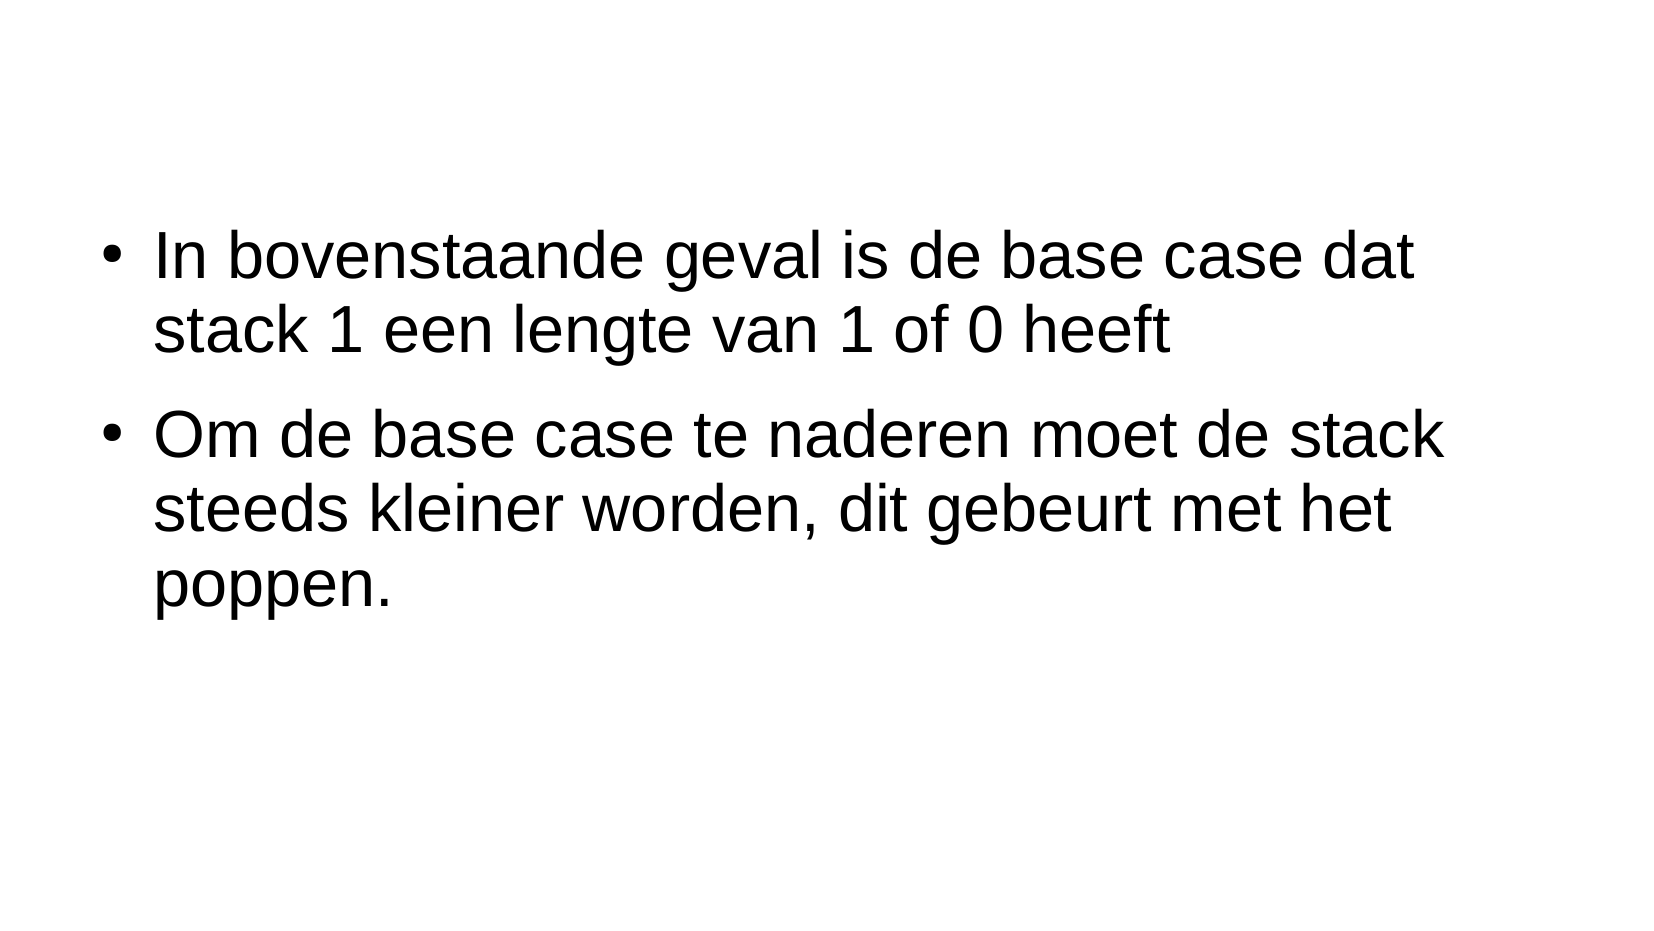

#
In bovenstaande geval is de base case dat stack 1 een lengte van 1 of 0 heeft
Om de base case te naderen moet de stack steeds kleiner worden, dit gebeurt met het poppen.